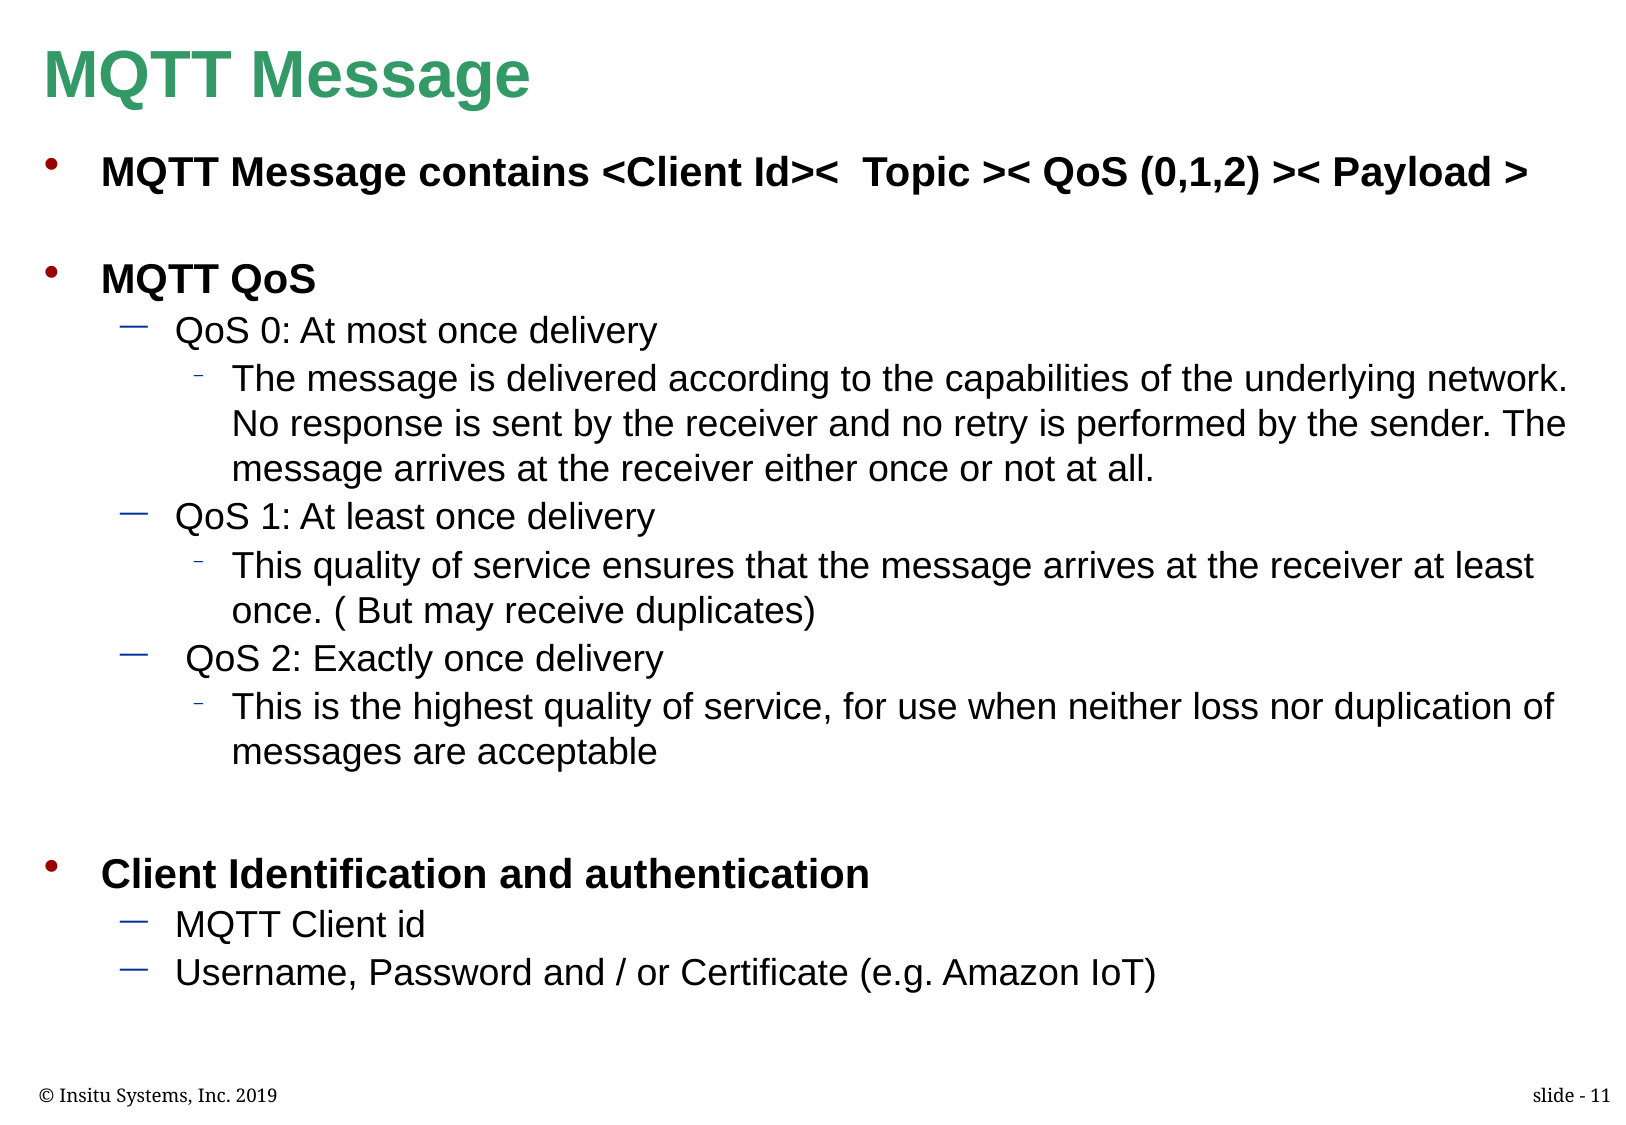

# MQTT Message
MQTT Message contains <Client Id>< Topic >< QoS (0,1,2) >< Payload >
MQTT QoS
QoS 0: At most once delivery
The message is delivered according to the capabilities of the underlying network. No response is sent by the receiver and no retry is performed by the sender. The message arrives at the receiver either once or not at all.
QoS 1: At least once delivery
This quality of service ensures that the message arrives at the receiver at least once. ( But may receive duplicates)
 QoS 2: Exactly once delivery
This is the highest quality of service, for use when neither loss nor duplication of messages are acceptable
Client Identification and authentication
MQTT Client id
Username, Password and / or Certificate (e.g. Amazon IoT)